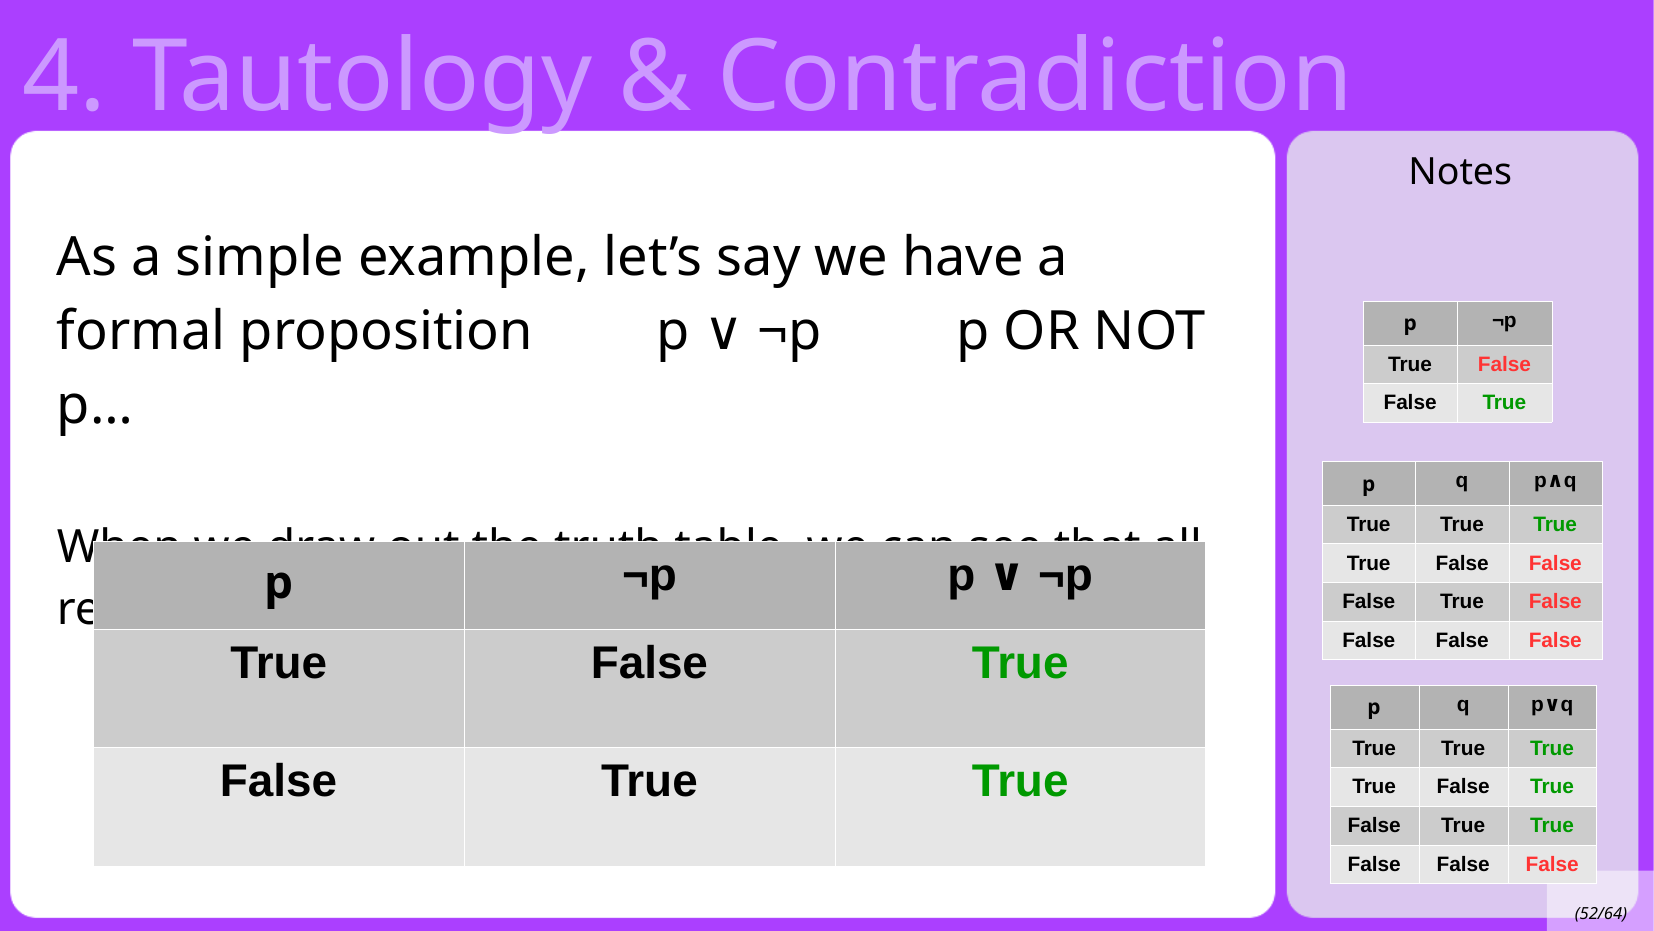

# 4. Tautology & Contradiction
Notes
As a simple example, let’s say we have a formal proposition		p ∨ ¬p		p OR NOT p…
When we draw out the truth table, we can see that all results are True. This is a tautology.
| p | ¬p |
| --- | --- |
| True | False |
| False | True |
| p | q | p∧q |
| --- | --- | --- |
| True | True | True |
| True | False | False |
| False | True | False |
| False | False | False |
| p | ¬p | p ∨ ¬p |
| --- | --- | --- |
| True | False | True |
| False | True | True |
| p | q | p∨q |
| --- | --- | --- |
| True | True | True |
| True | False | True |
| False | True | True |
| False | False | False |